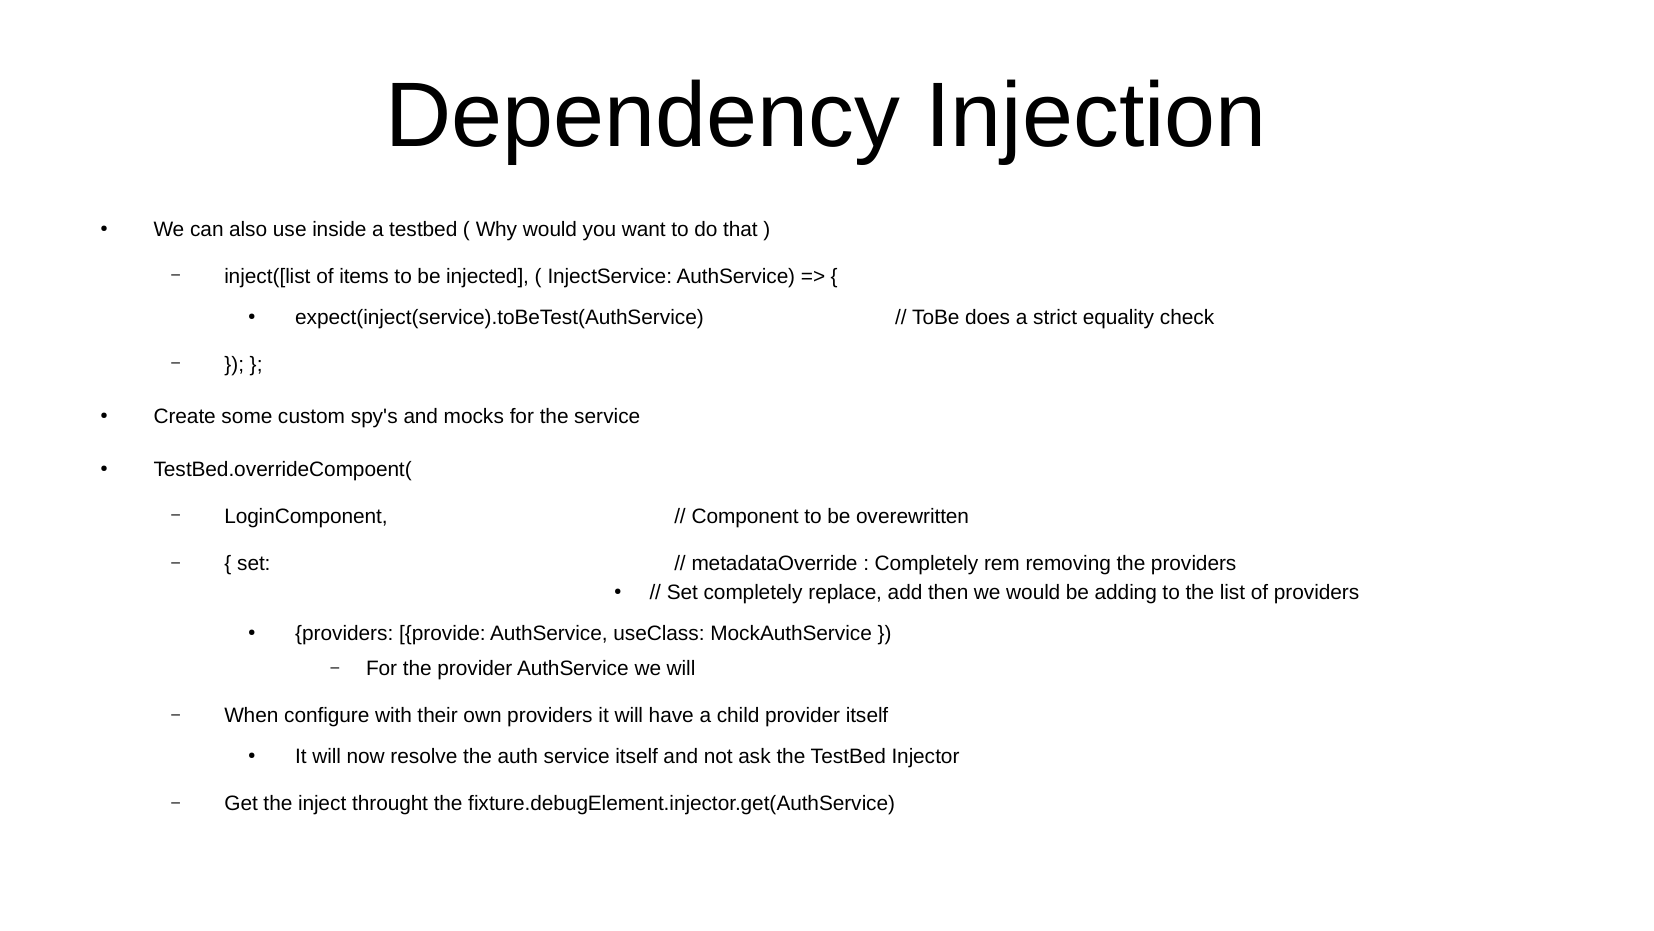

# Dependency Injection
We can also use inside a testbed ( Why would you want to do that )
inject([list of items to be injected], ( InjectService: AuthService) => {
expect(inject(service).toBeTest(AuthService)			// ToBe does a strict equality check
}); };
Create some custom spy's and mocks for the service
TestBed.overrideCompoent(
LoginComponent,				// Component to be overewritten
{ set: 						// metadataOverride : Completely rem removing the providers
// Set completely replace, add then we would be adding to the list of providers
{providers: [{provide: AuthService, useClass: MockAuthService })
For the provider AuthService we will
When configure with their own providers it will have a child provider itself
It will now resolve the auth service itself and not ask the TestBed Injector
Get the inject throught the fixture.debugElement.injector.get(AuthService)